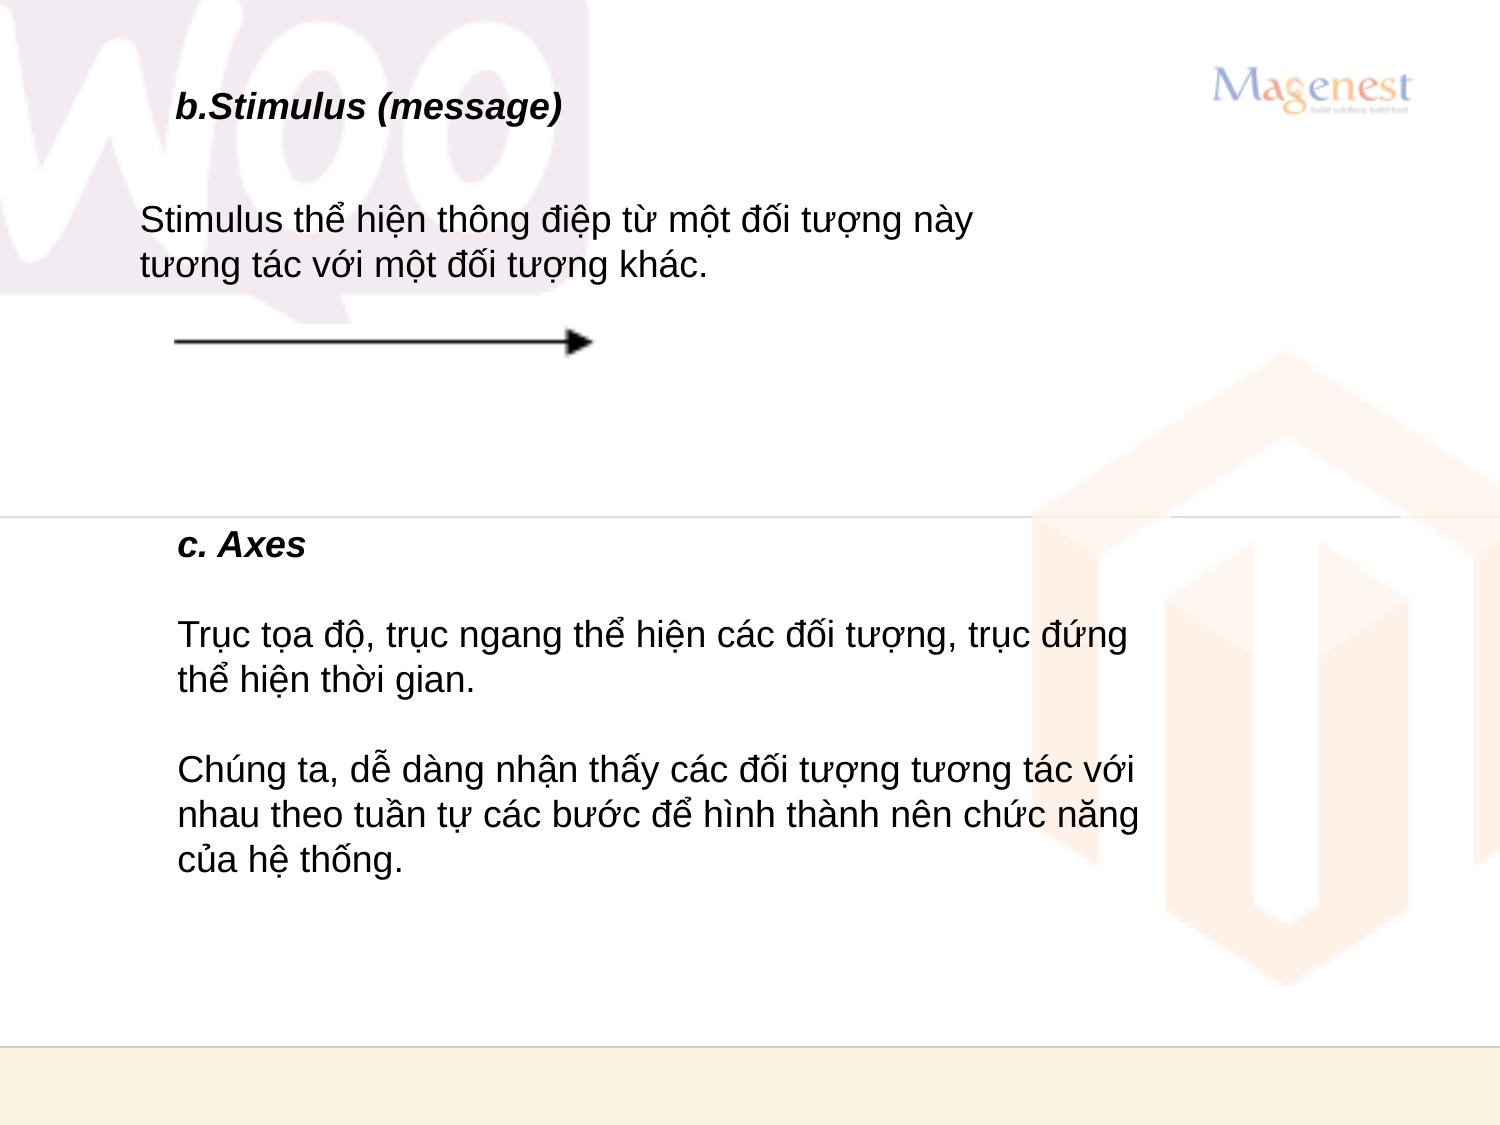

b.Stimulus (message)
Stimulus thể hiện thông điệp từ một đối tượng này tương tác với một đối tượng khác.
c. Axes
Trục tọa độ, trục ngang thể hiện các đối tượng, trục đứng thể hiện thời gian.
Chúng ta, dễ dàng nhận thấy các đối tượng tương tác với nhau theo tuần tự các bước để hình thành nên chức năng của hệ thống.